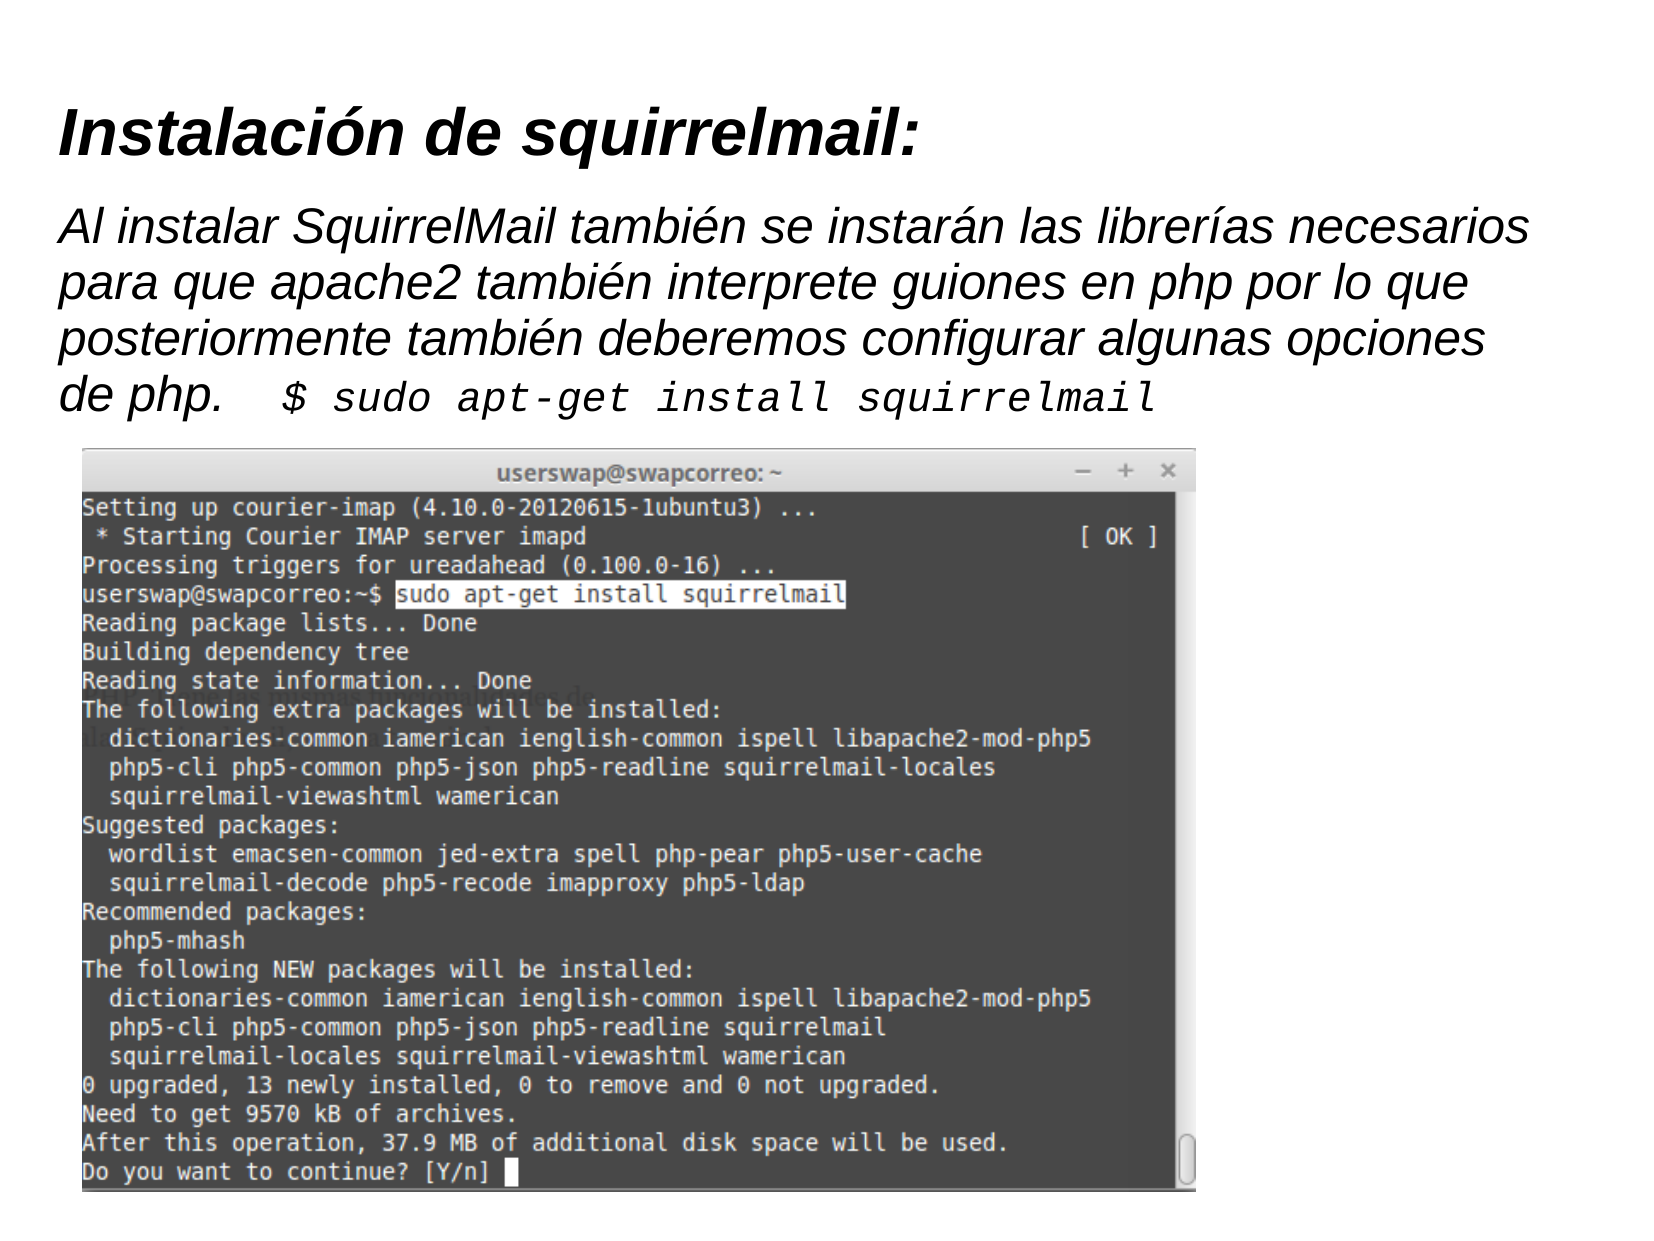

# Instalación de squirrelmail:
Al instalar SquirrelMail también se instarán las librerías necesarios para que apache2 también interprete guiones en php por lo que posteriormente también deberemos configurar algunas opciones de php. $ sudo apt-get install squirrelmail